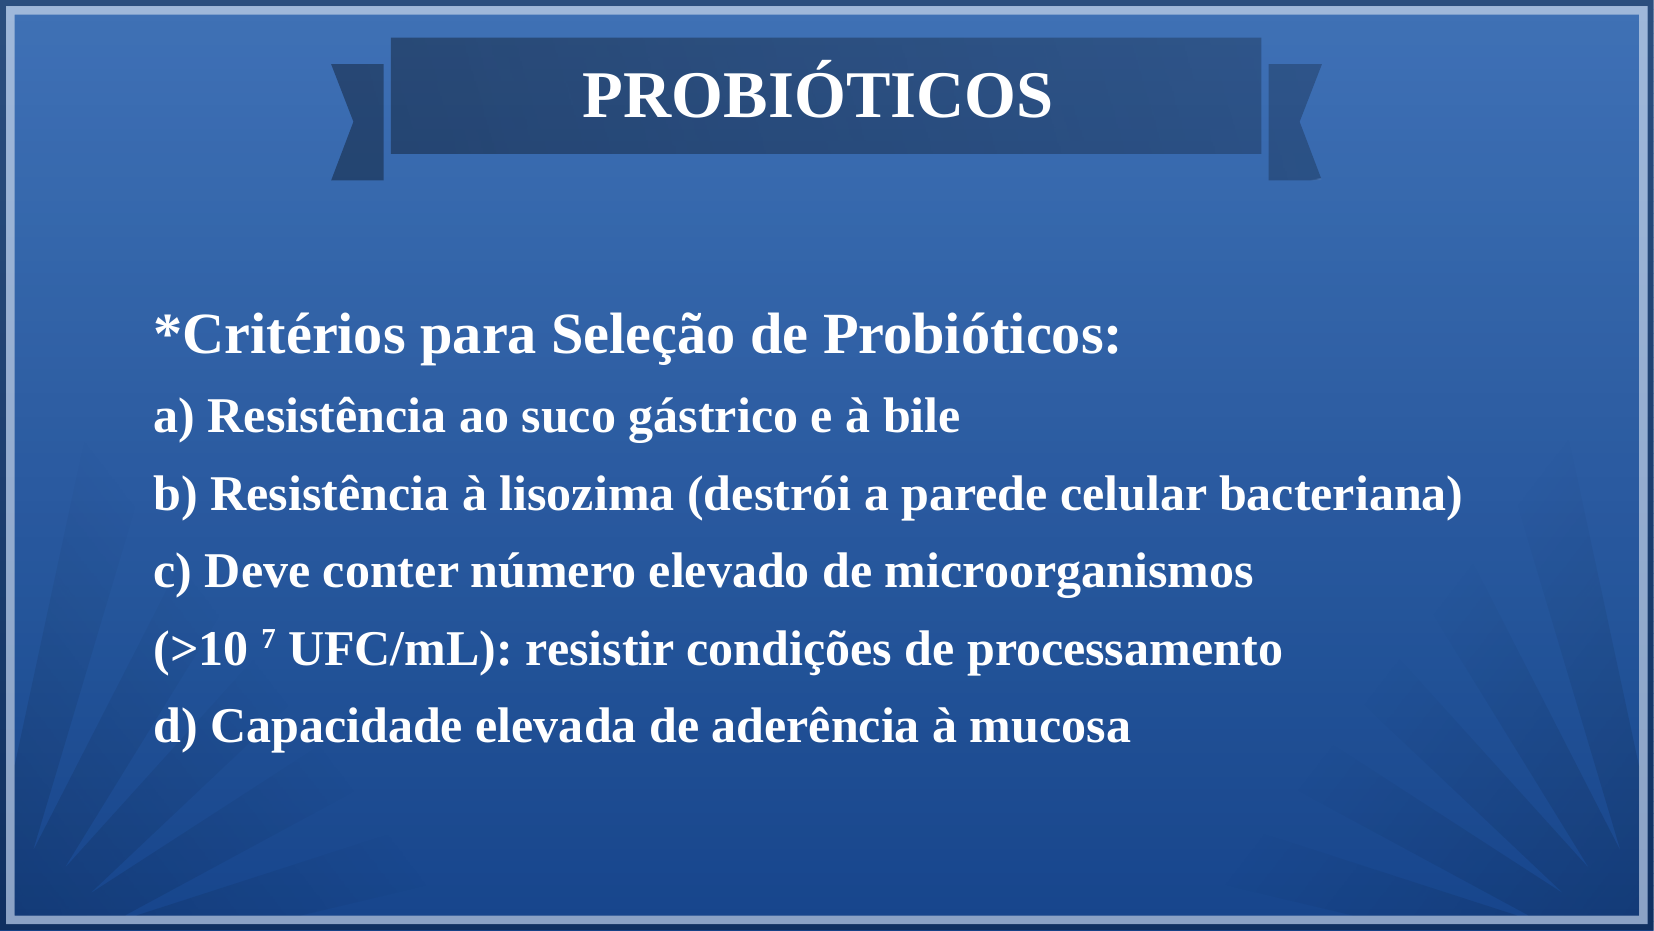

# PROBIÓTICOS
*Critérios para Seleção de Probióticos:
a) Resistência ao suco gástrico e à bile
b) Resistência à lisozima (destrói a parede celular bacteriana)
c) Deve conter número elevado de microorganismos
(>10 7 UFC/mL): resistir condições de processamento
d) Capacidade elevada de aderência à mucosa